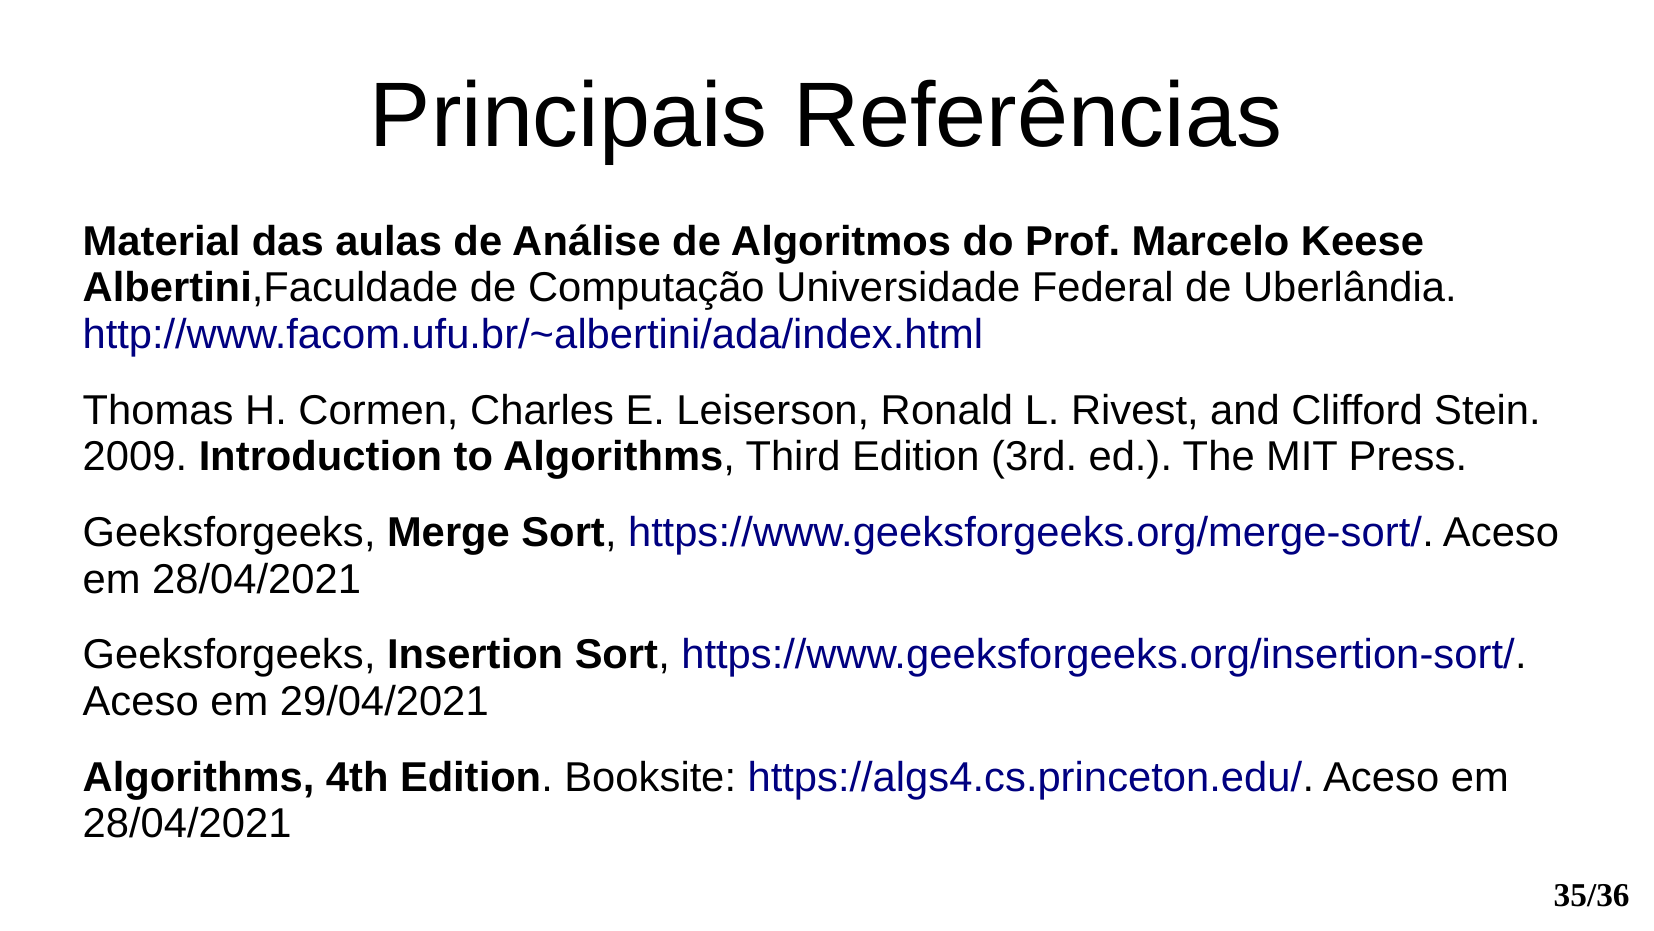

# Principais Referências
Material das aulas de Análise de Algoritmos do Prof. Marcelo Keese Albertini,Faculdade de Computação Universidade Federal de Uberlândia. http://www.facom.ufu.br/~albertini/ada/index.html
Thomas H. Cormen, Charles E. Leiserson, Ronald L. Rivest, and Clifford Stein. 2009. Introduction to Algorithms, Third Edition (3rd. ed.). The MIT Press.
Geeksforgeeks, Merge Sort, https://www.geeksforgeeks.org/merge-sort/. Aceso em 28/04/2021
Geeksforgeeks, Insertion Sort, https://www.geeksforgeeks.org/insertion-sort/. Aceso em 29/04/2021
Algorithms, 4th Edition. Booksite: https://algs4.cs.princeton.edu/. Aceso em 28/04/2021
35